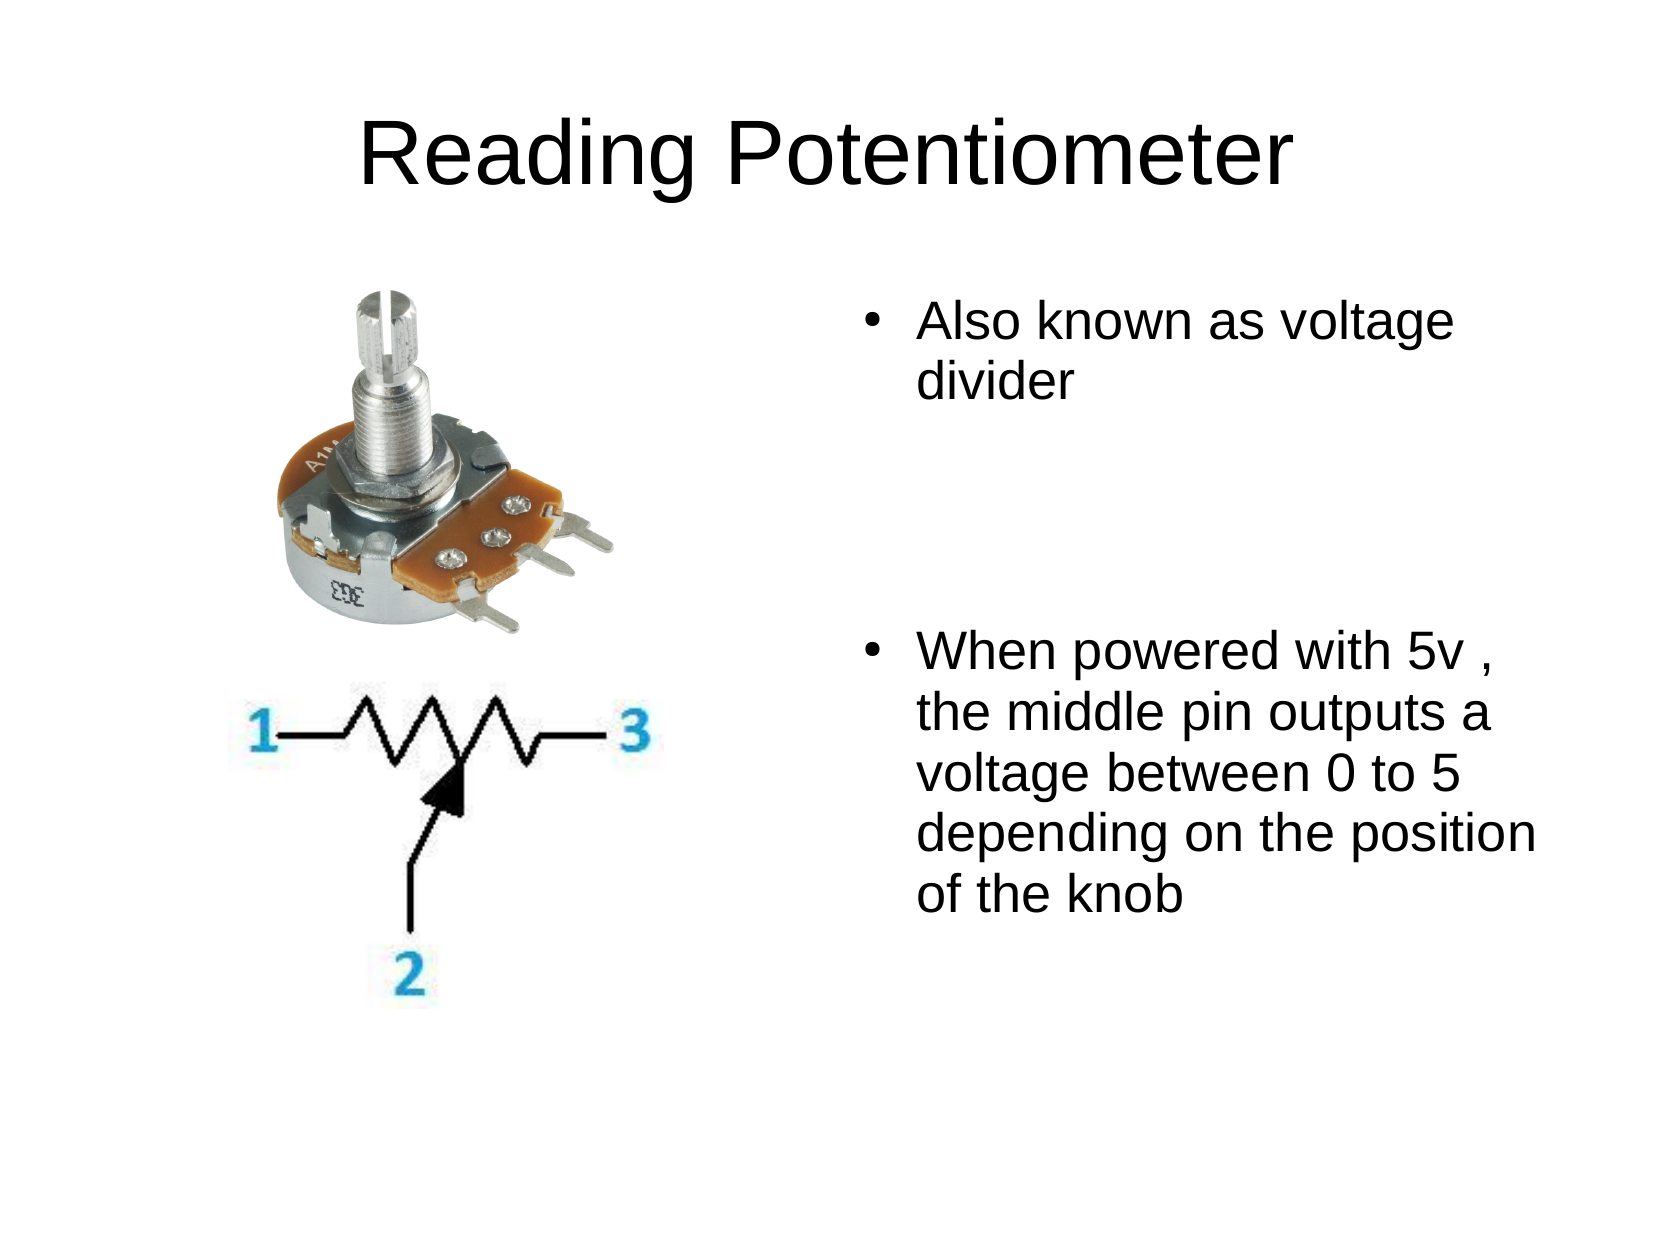

# Reading Potentiometer
Also known as voltage divider
When powered with 5v , the middle pin outputs a voltage between 0 to 5 depending on the position of the knob